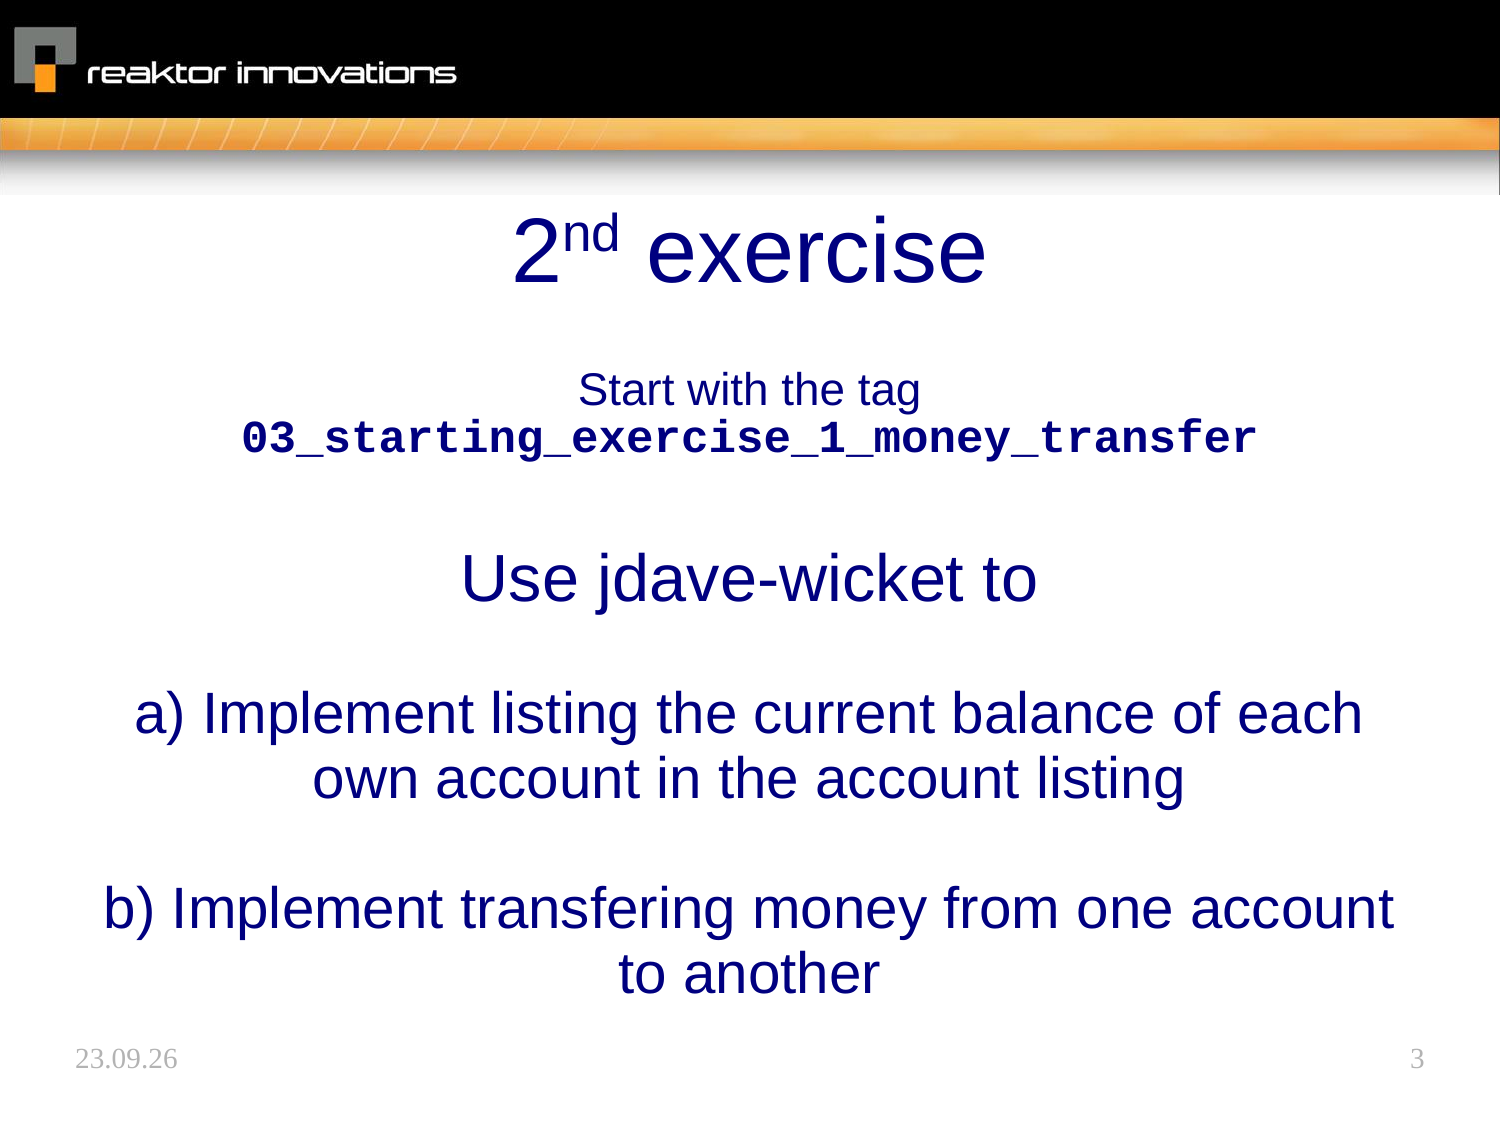

2nd exercise
# Start with the tag 03_starting_exercise_1_money_transfer
Use jdave-wicket to
a) Implement listing the current balance of each own account in the account listing
b) Implement transfering money from one account to another
3